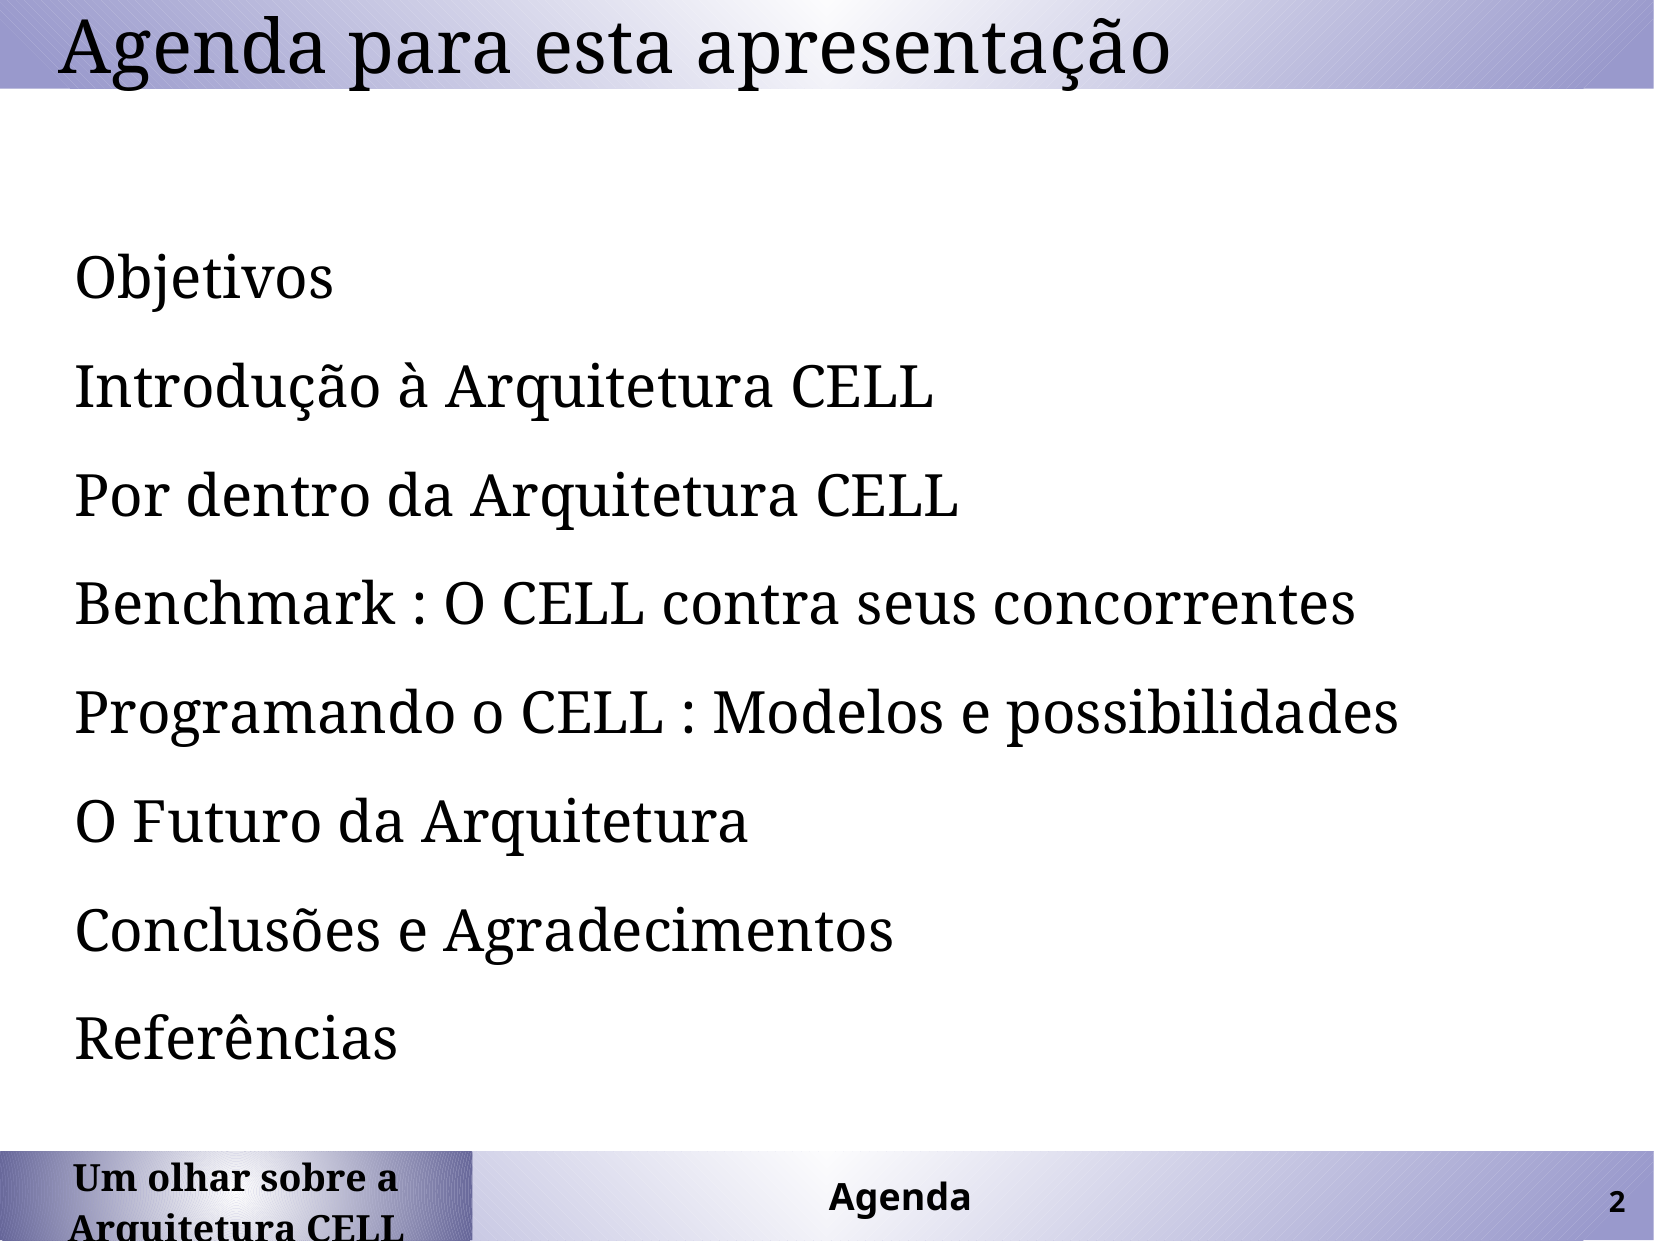

# Agenda para esta apresentação
 Objetivos
 Introdução à Arquitetura CELL
 Por dentro da Arquitetura CELL
 Benchmark : O CELL contra seus concorrentes
 Programando o CELL : Modelos e possibilidades
 O Futuro da Arquitetura
 Conclusões e Agradecimentos
 Referências
Agenda
2